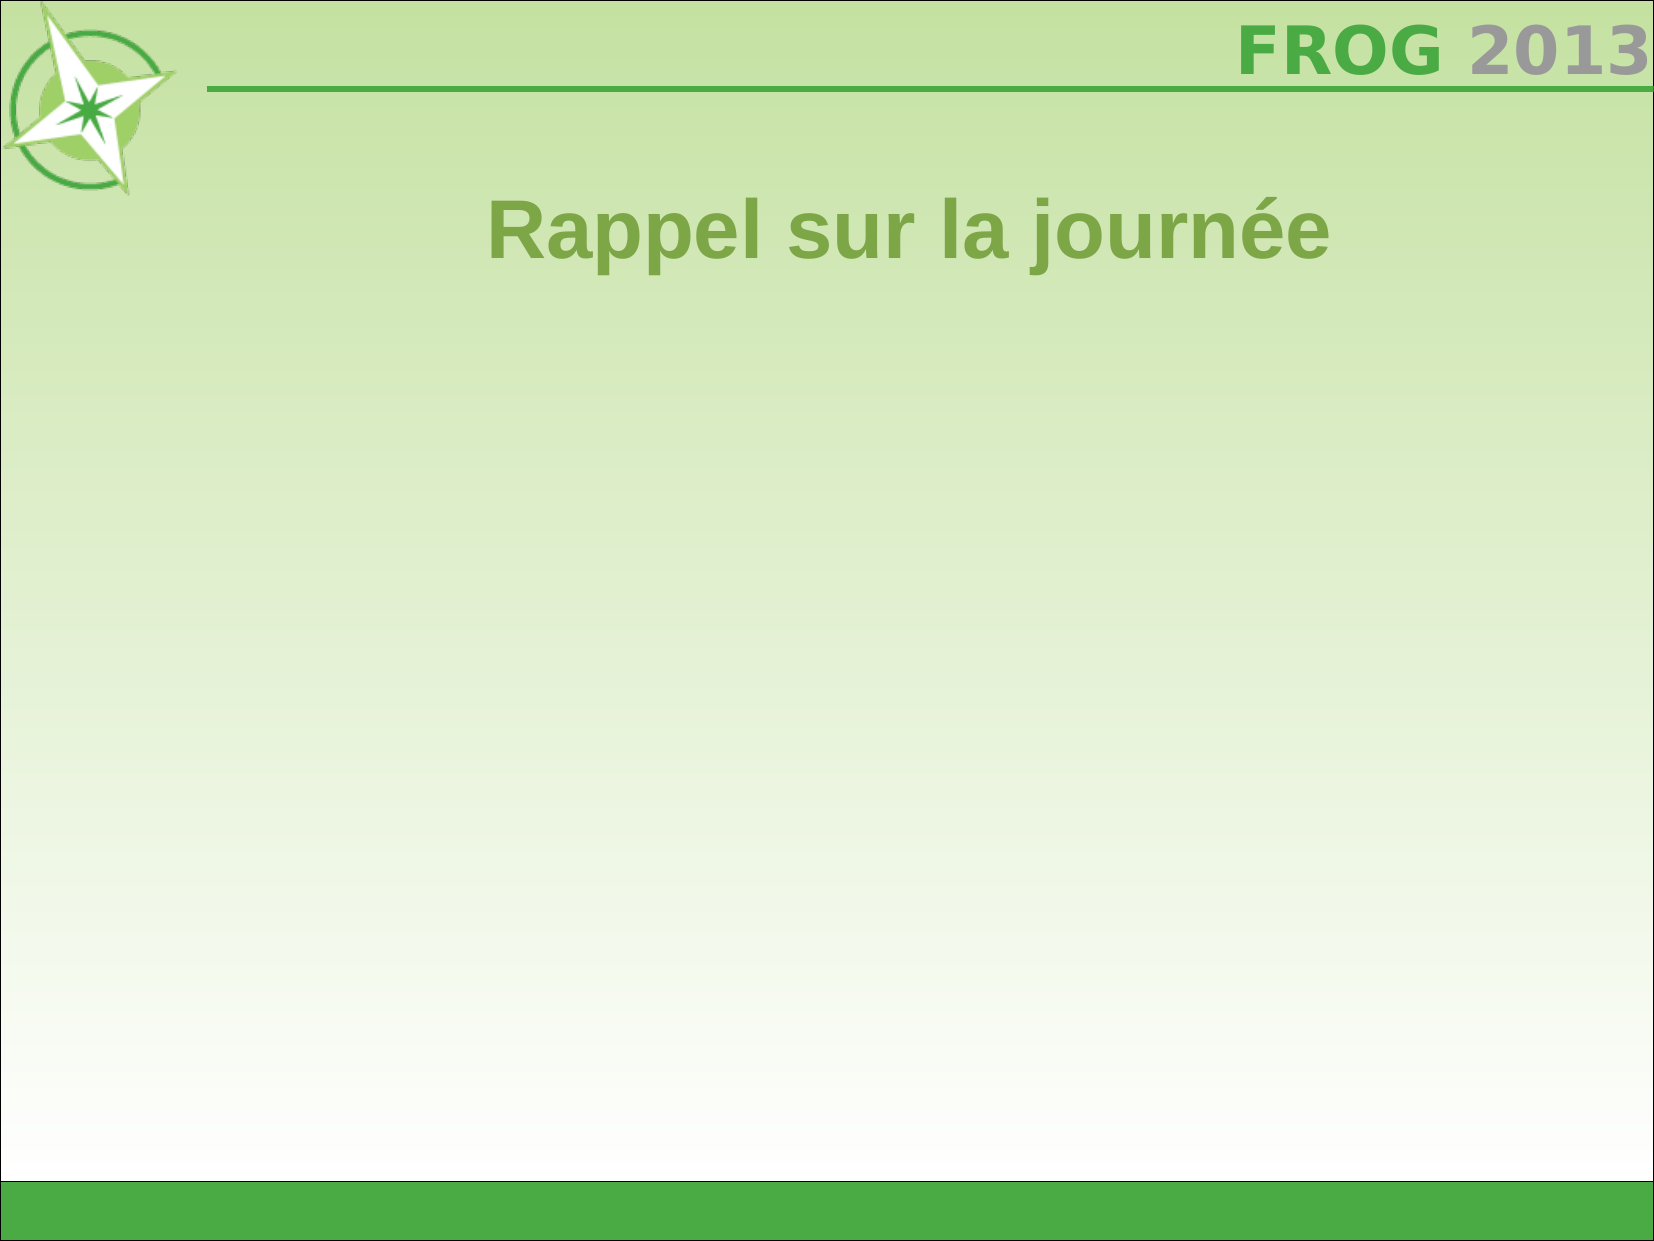

# FROG 2013
Rappel sur la journée